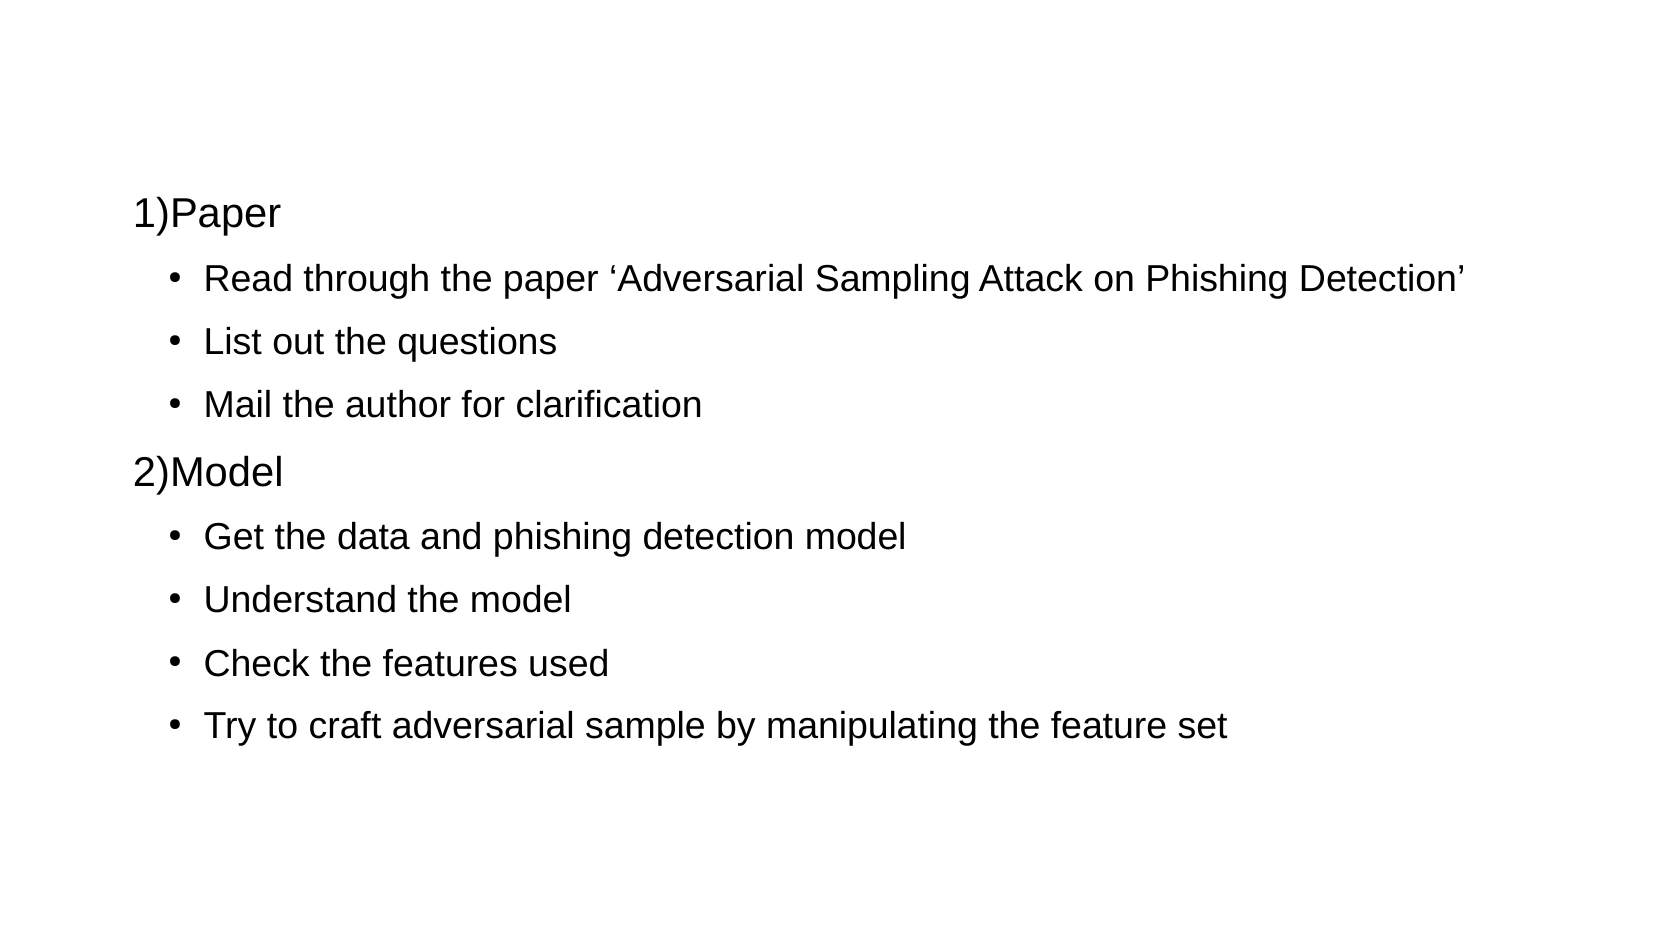

Paper
Read through the paper ‘Adversarial Sampling Attack on Phishing Detection’
List out the questions
Mail the author for clarification
Model
Get the data and phishing detection model
Understand the model
Check the features used
Try to craft adversarial sample by manipulating the feature set